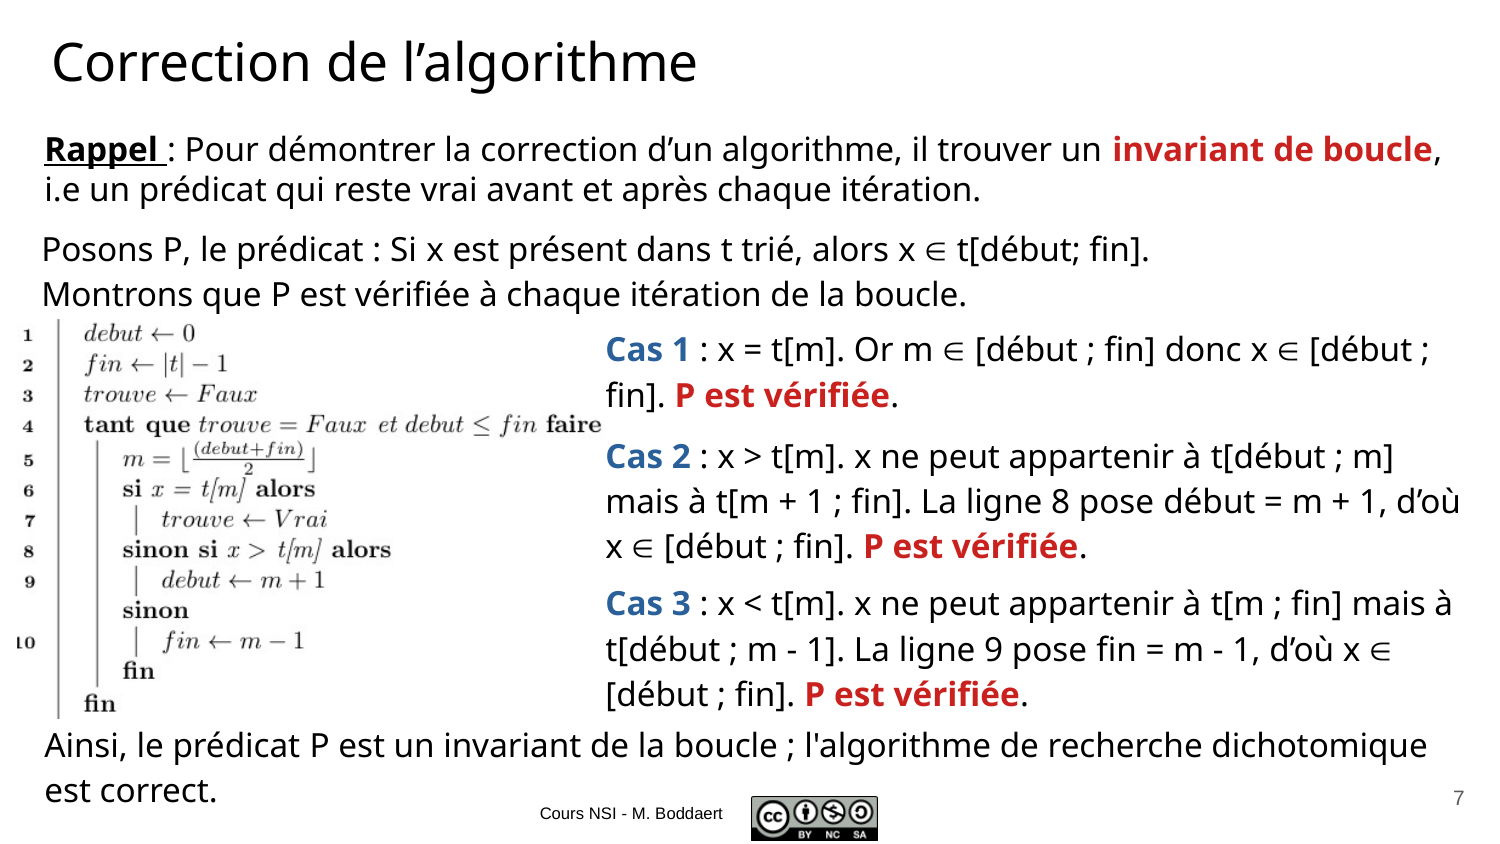

# Correction de l’algorithme
Rappel : Pour démontrer la correction d’un algorithme, il trouver un invariant de boucle, i.e un prédicat qui reste vrai avant et après chaque itération.
Posons P, le prédicat : Si x est présent dans t trié, alors x ∈ t[début; fin].
Montrons que P est vérifiée à chaque itération de la boucle.
Cas 1 : x = t[m]. Or m ∈ [début ; fin] donc x ∈ [début ; fin]. P est vérifiée.
Cas 2 : x > t[m]. x ne peut appartenir à t[début ; m] mais à t[m + 1 ; fin]. La ligne 8 pose début = m + 1, d’où x ∈ [début ; fin]. P est vérifiée.
Cas 3 : x < t[m]. x ne peut appartenir à t[m ; fin] mais à t[début ; m - 1]. La ligne 9 pose fin = m - 1, d’où x ∈ [début ; fin]. P est vérifiée.
Ainsi, le prédicat P est un invariant de la boucle ; l'algorithme de recherche dichotomique est correct.